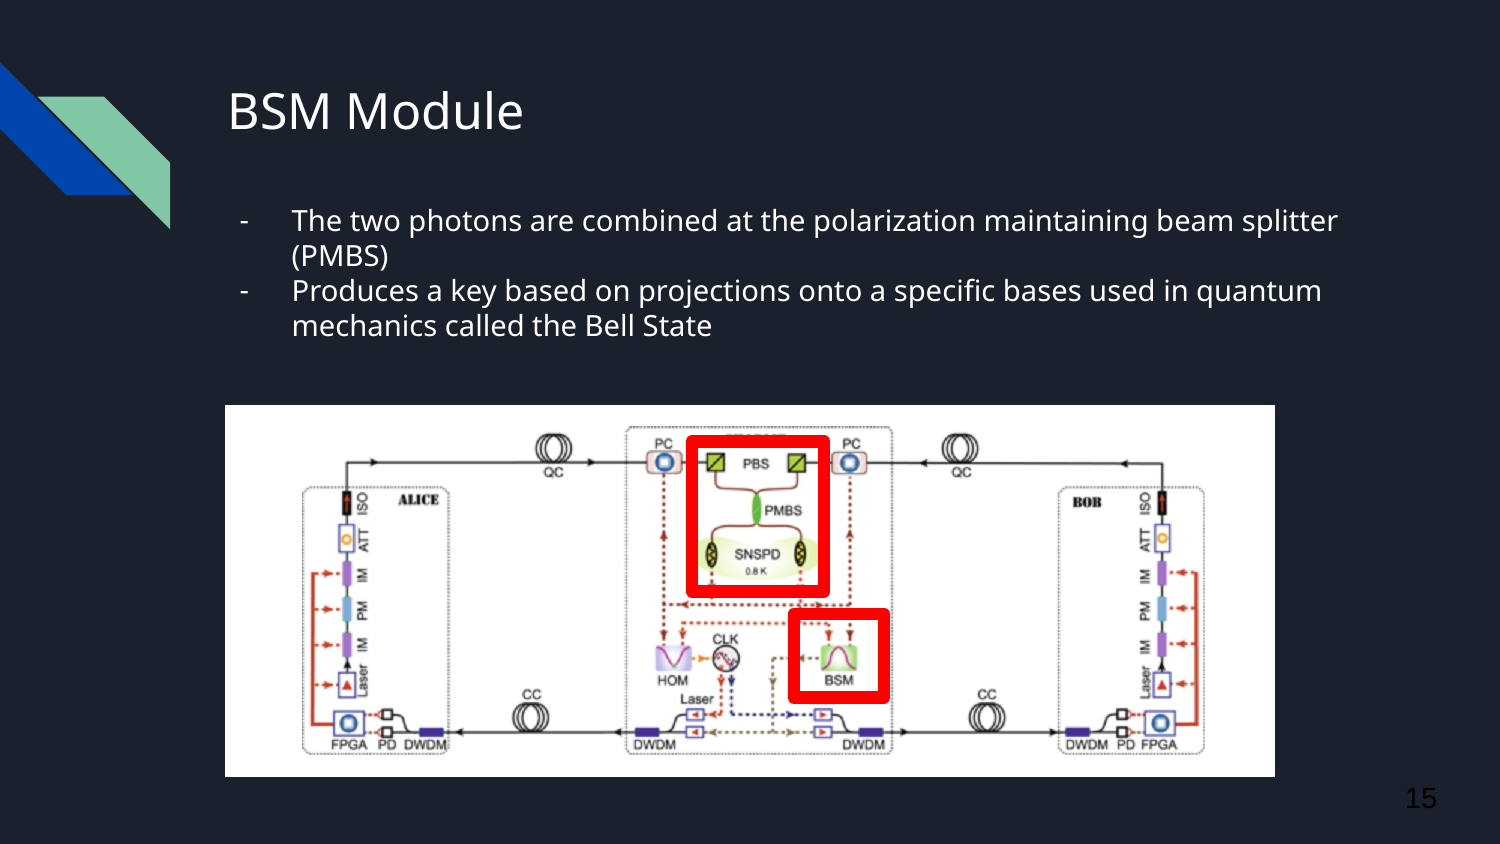

# BSM Module
The two photons are combined at the polarization maintaining beam splitter (PMBS)
Produces a key based on projections onto a specific bases used in quantum mechanics called the Bell State